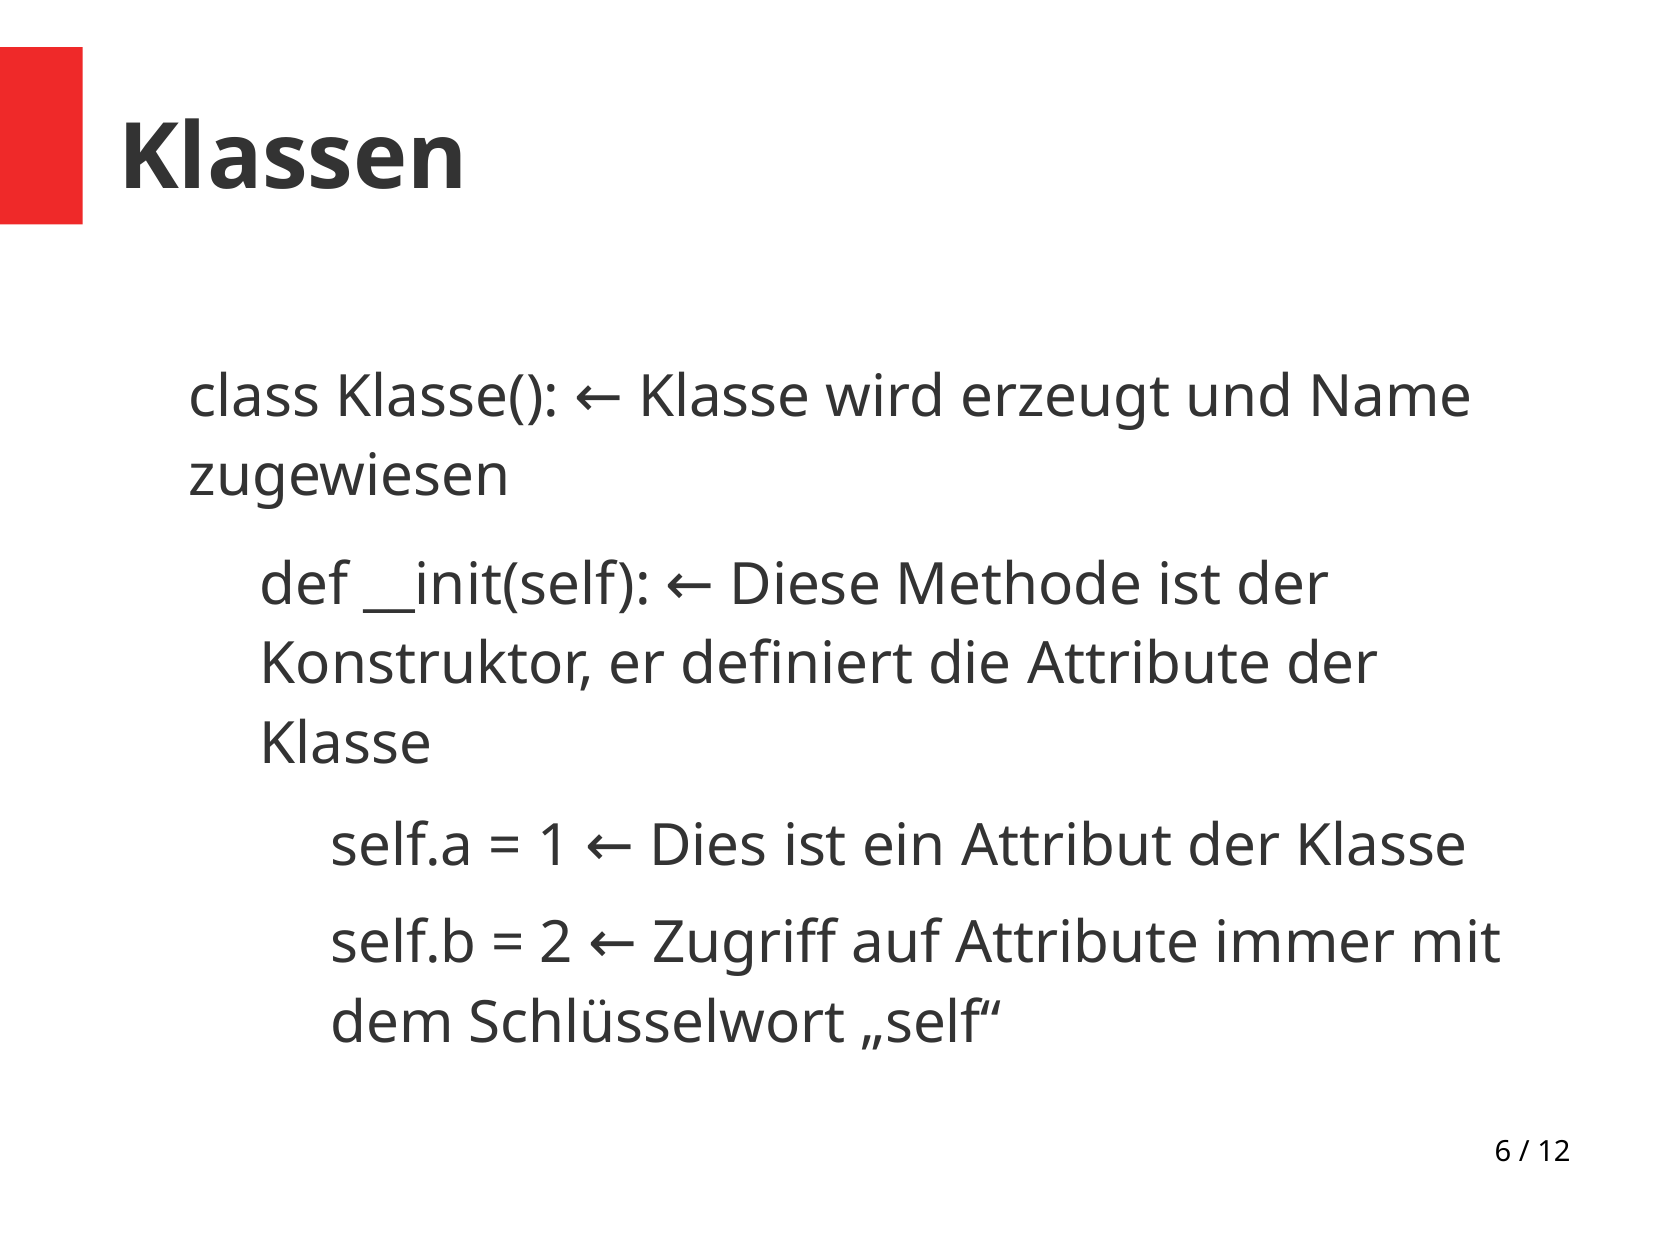

# Klassen
class Klasse(): ← Klasse wird erzeugt und Name zugewiesen
def __init(self): ← Diese Methode ist der Konstruktor, er definiert die Attribute der Klasse
self.a = 1 ← Dies ist ein Attribut der Klasse
self.b = 2 ← Zugriff auf Attribute immer mit dem Schlüsselwort „self“
6